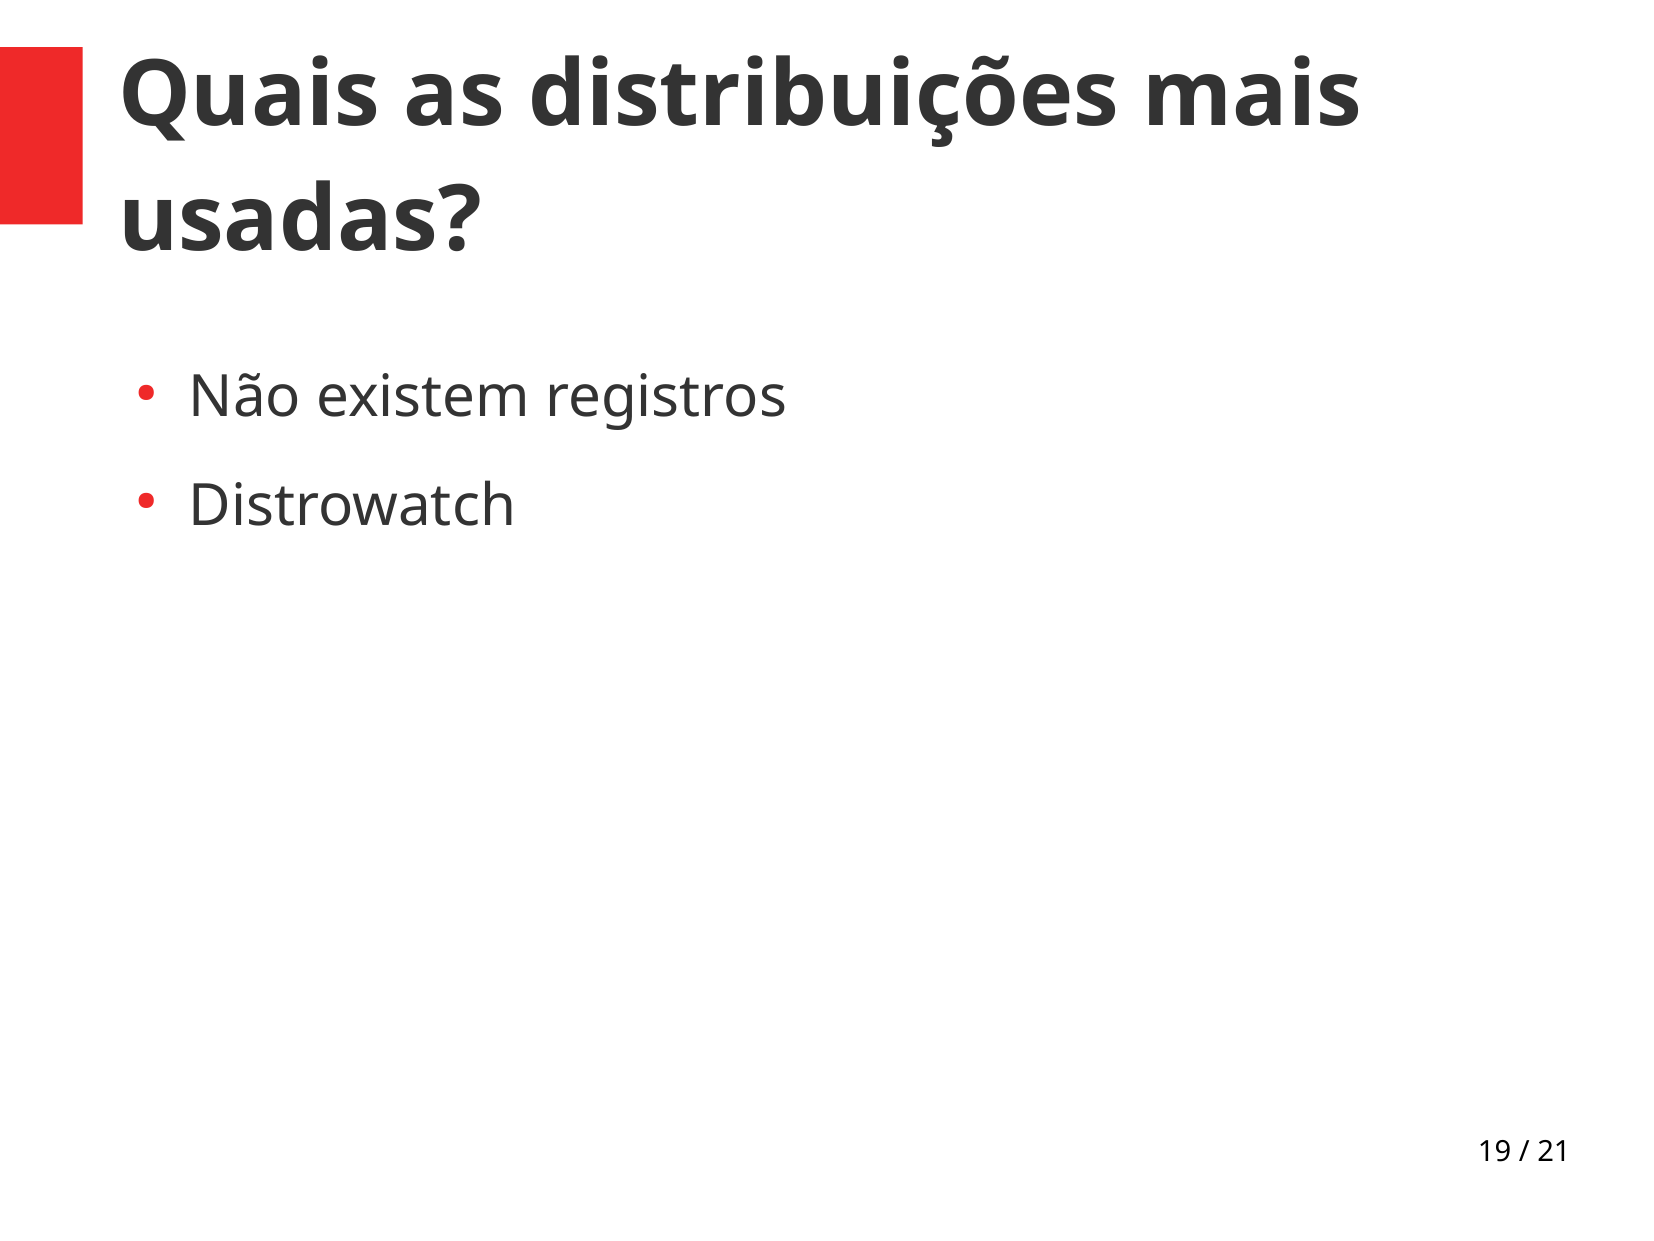

# Quais as distribuições mais usadas?
Não existem registros
Distrowatch
19